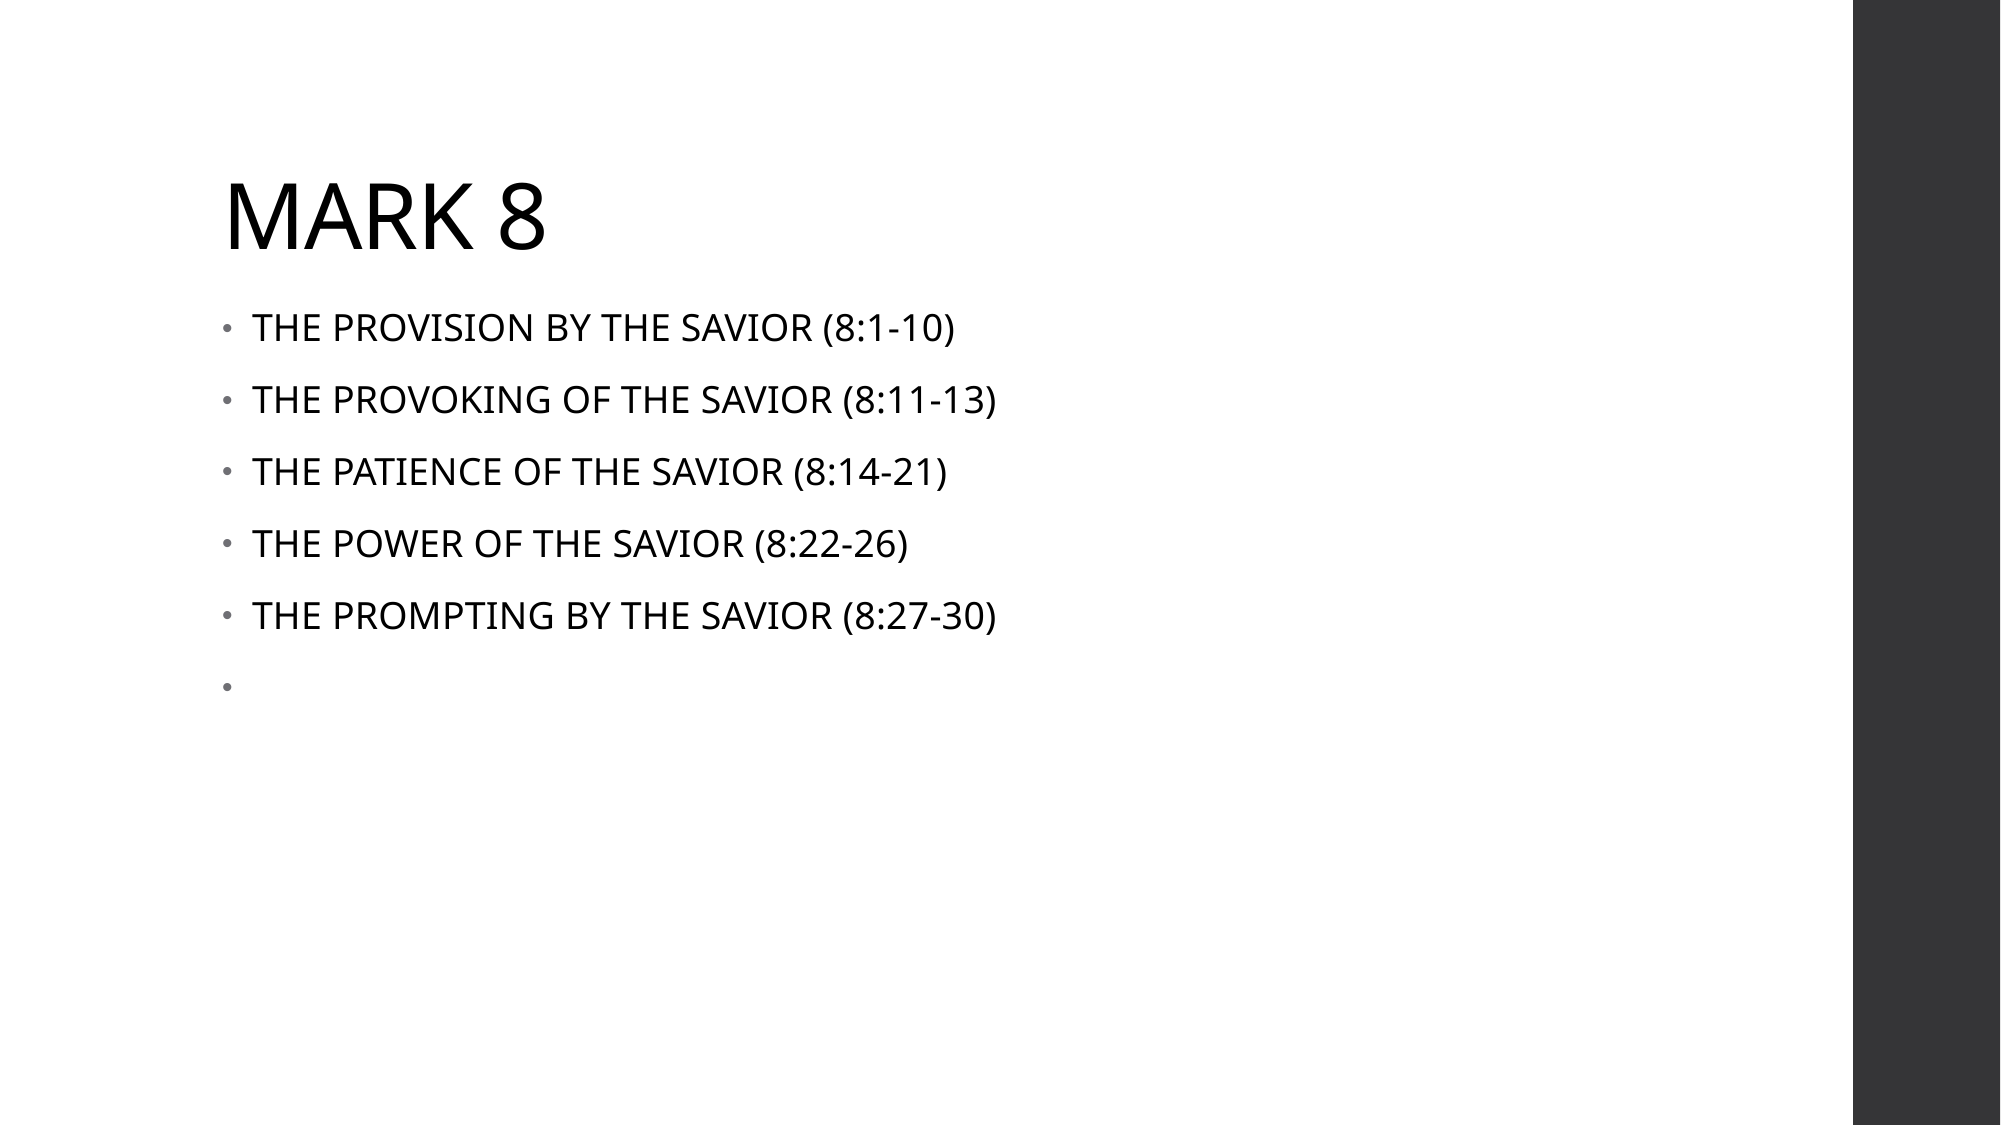

# MARK 8
THE PROVISION BY THE SAVIOR (8:1-10)
THE PROVOKING OF THE SAVIOR (8:11-13)
THE PATIENCE OF THE SAVIOR (8:14-21)
THE POWER OF THE SAVIOR (8:22-26)
THE PROMPTING BY THE SAVIOR (8:27-30)